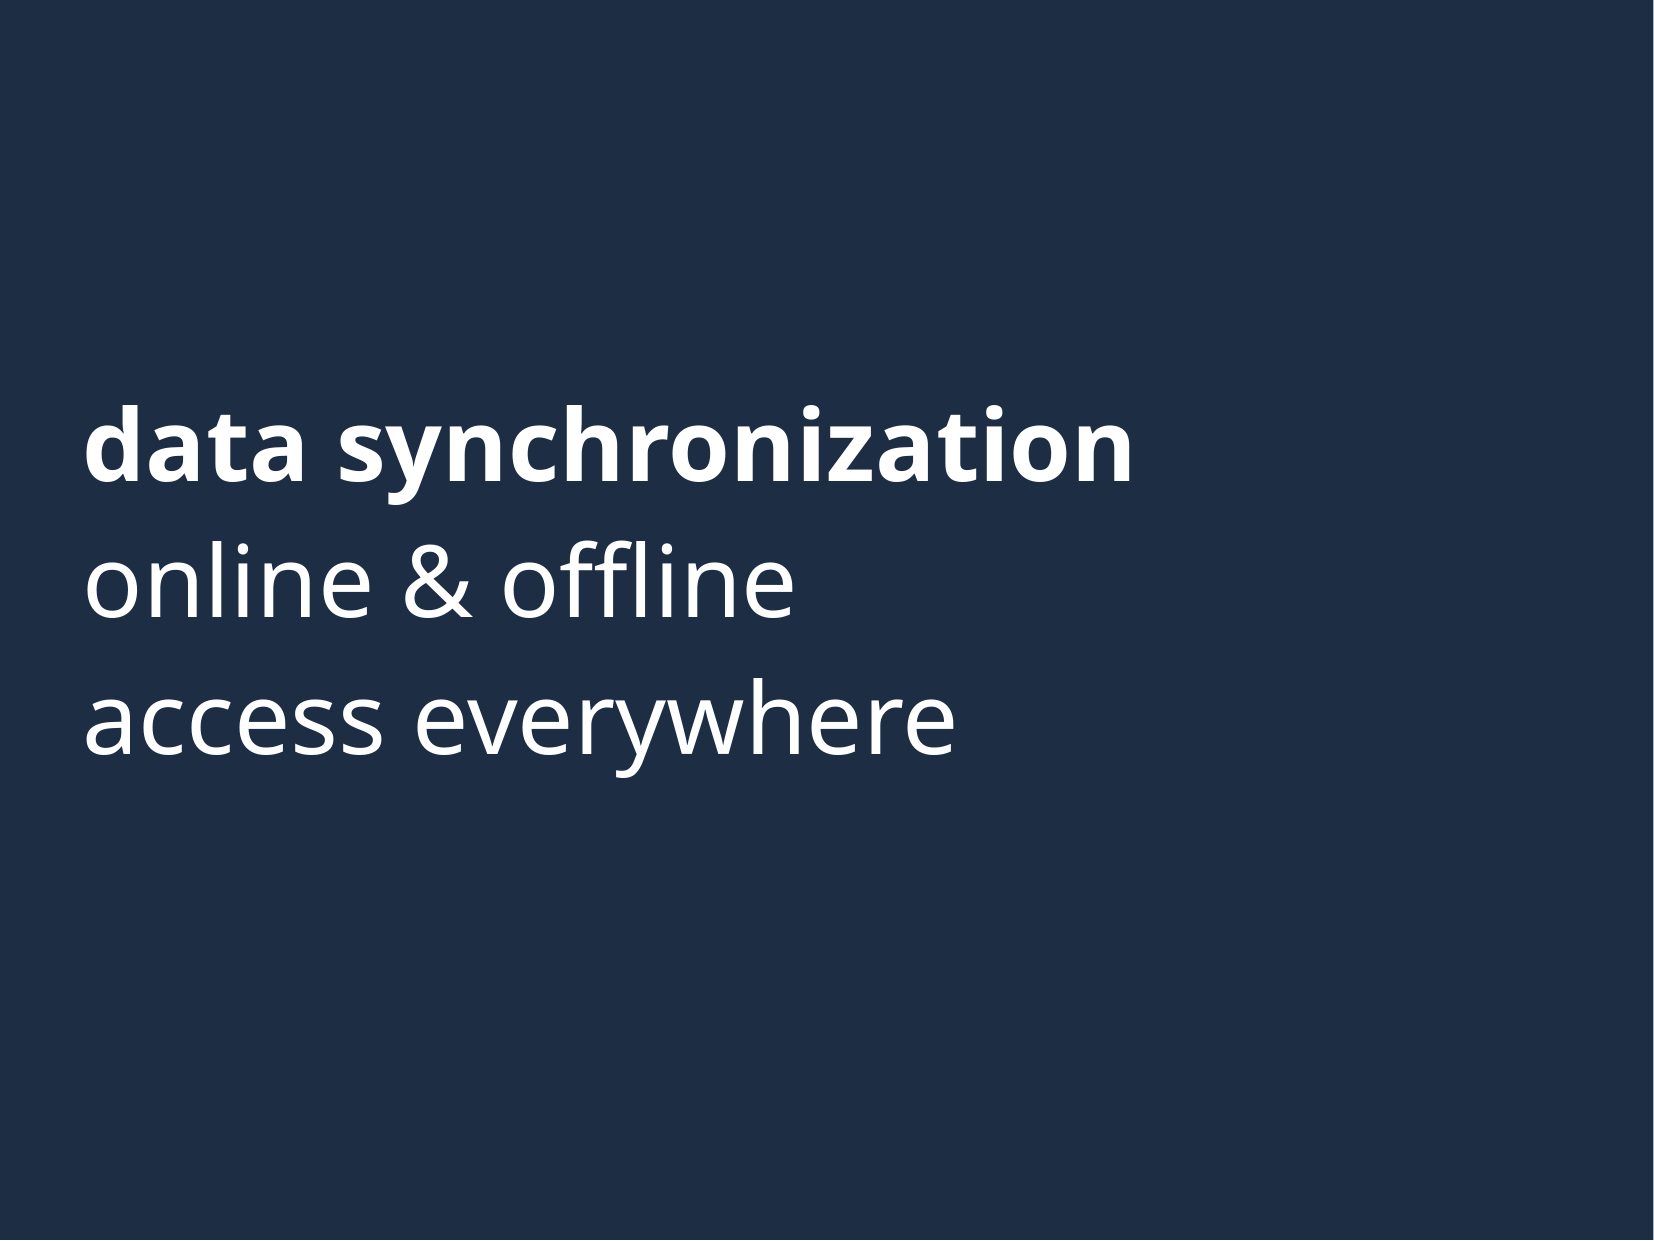

# data synchronization
online & offline
access everywhere